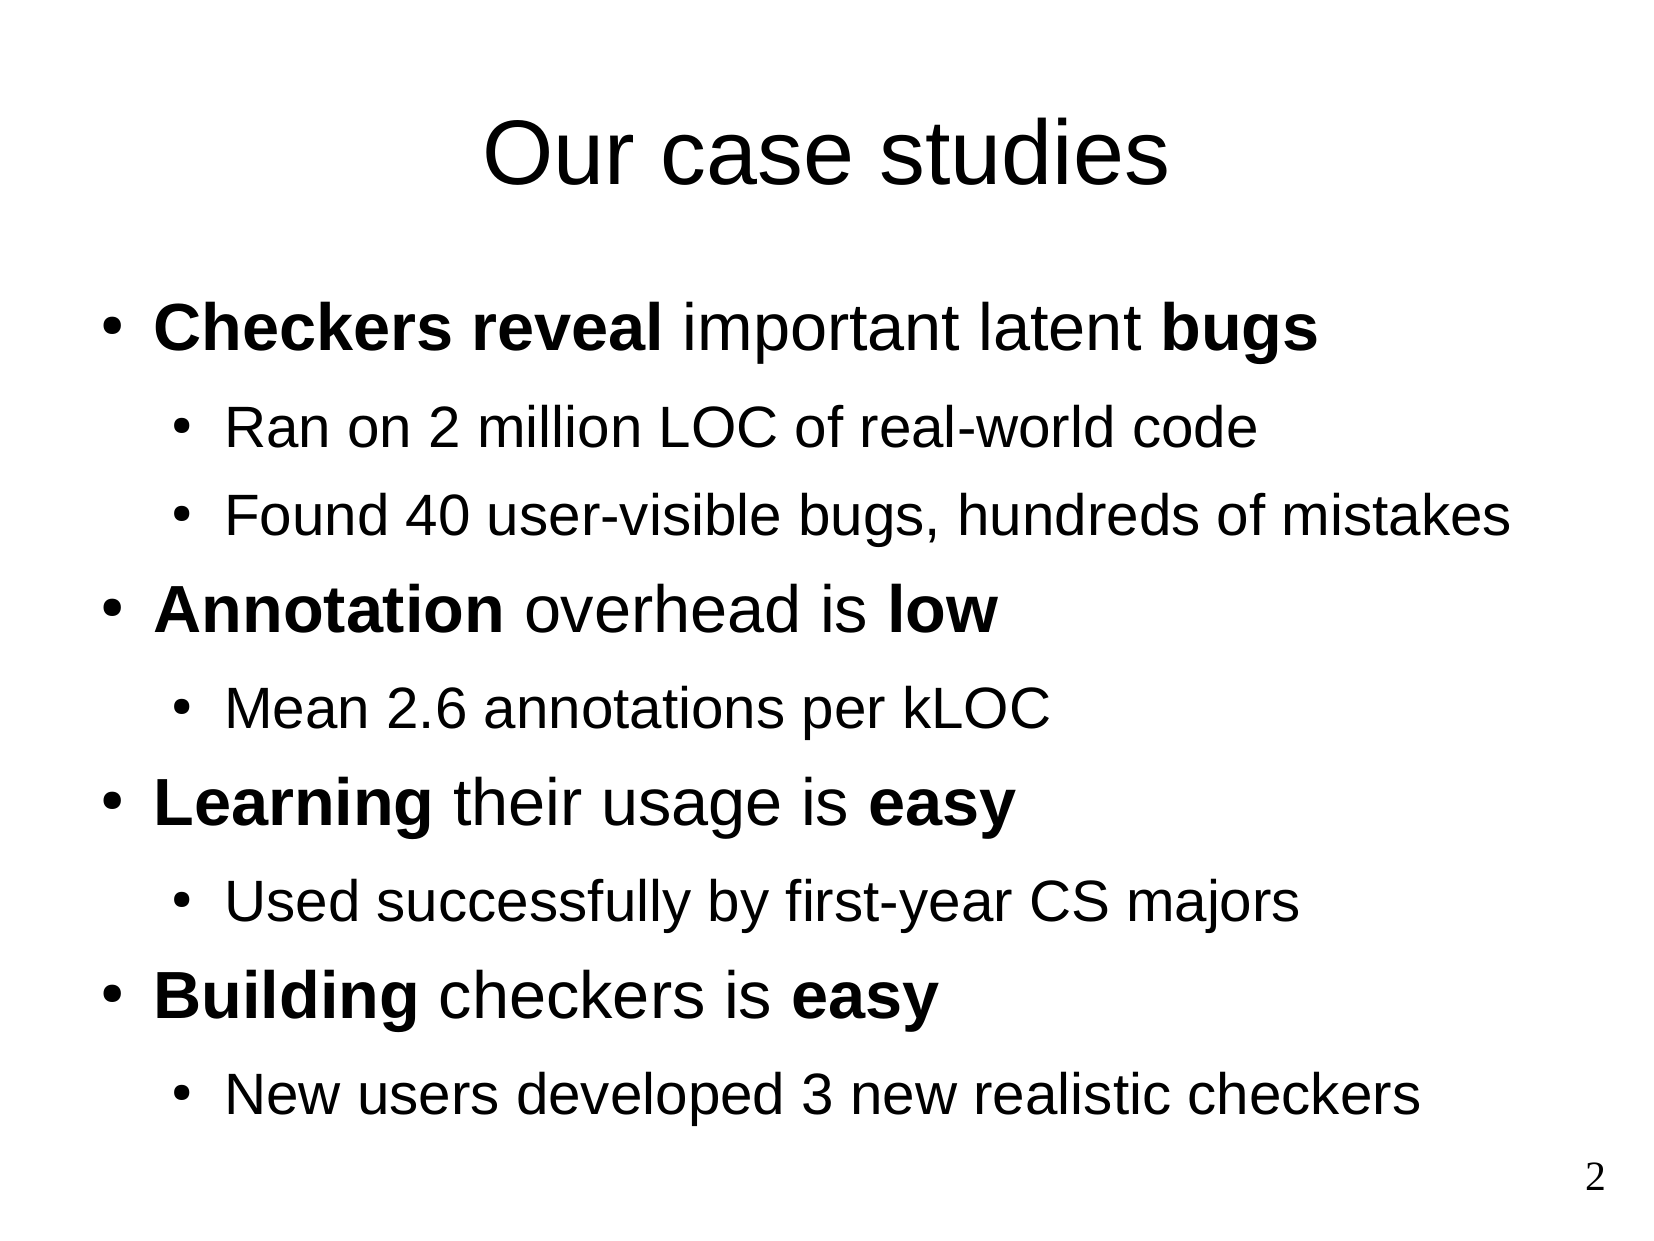

# Our case studies
Checkers reveal important latent bugs
Ran on 2 million LOC of real-world code
Found 40 user-visible bugs, hundreds of mistakes
Annotation overhead is low
Mean 2.6 annotations per kLOC
Learning their usage is easy
Used successfully by first-year CS majors
Building checkers is easy
New users developed 3 new realistic checkers
2